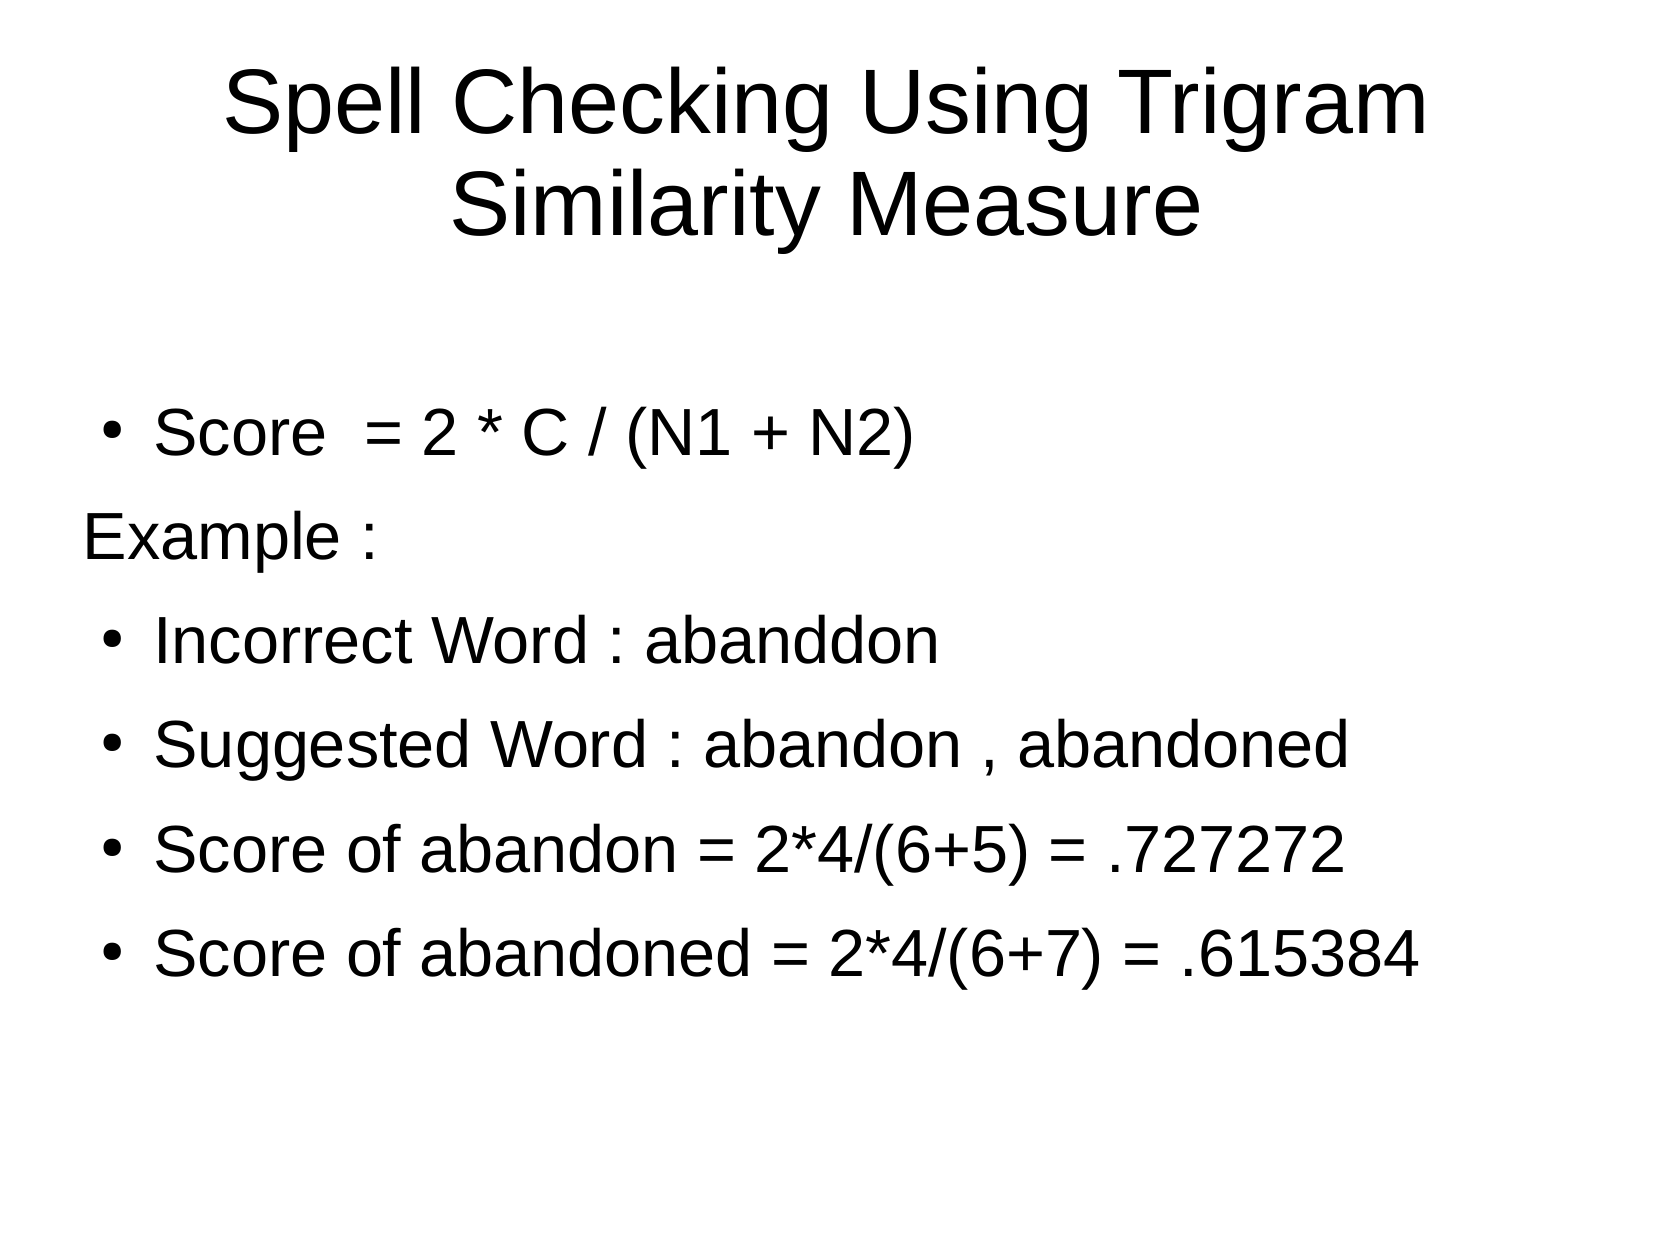

# Spell Checking Using Trigram Similarity Measure
Score = 2 * C / (N1 + N2)
Example :
Incorrect Word : abanddon
Suggested Word : abandon , abandoned
Score of abandon = 2*4/(6+5) = .727272
Score of abandoned = 2*4/(6+7) = .615384